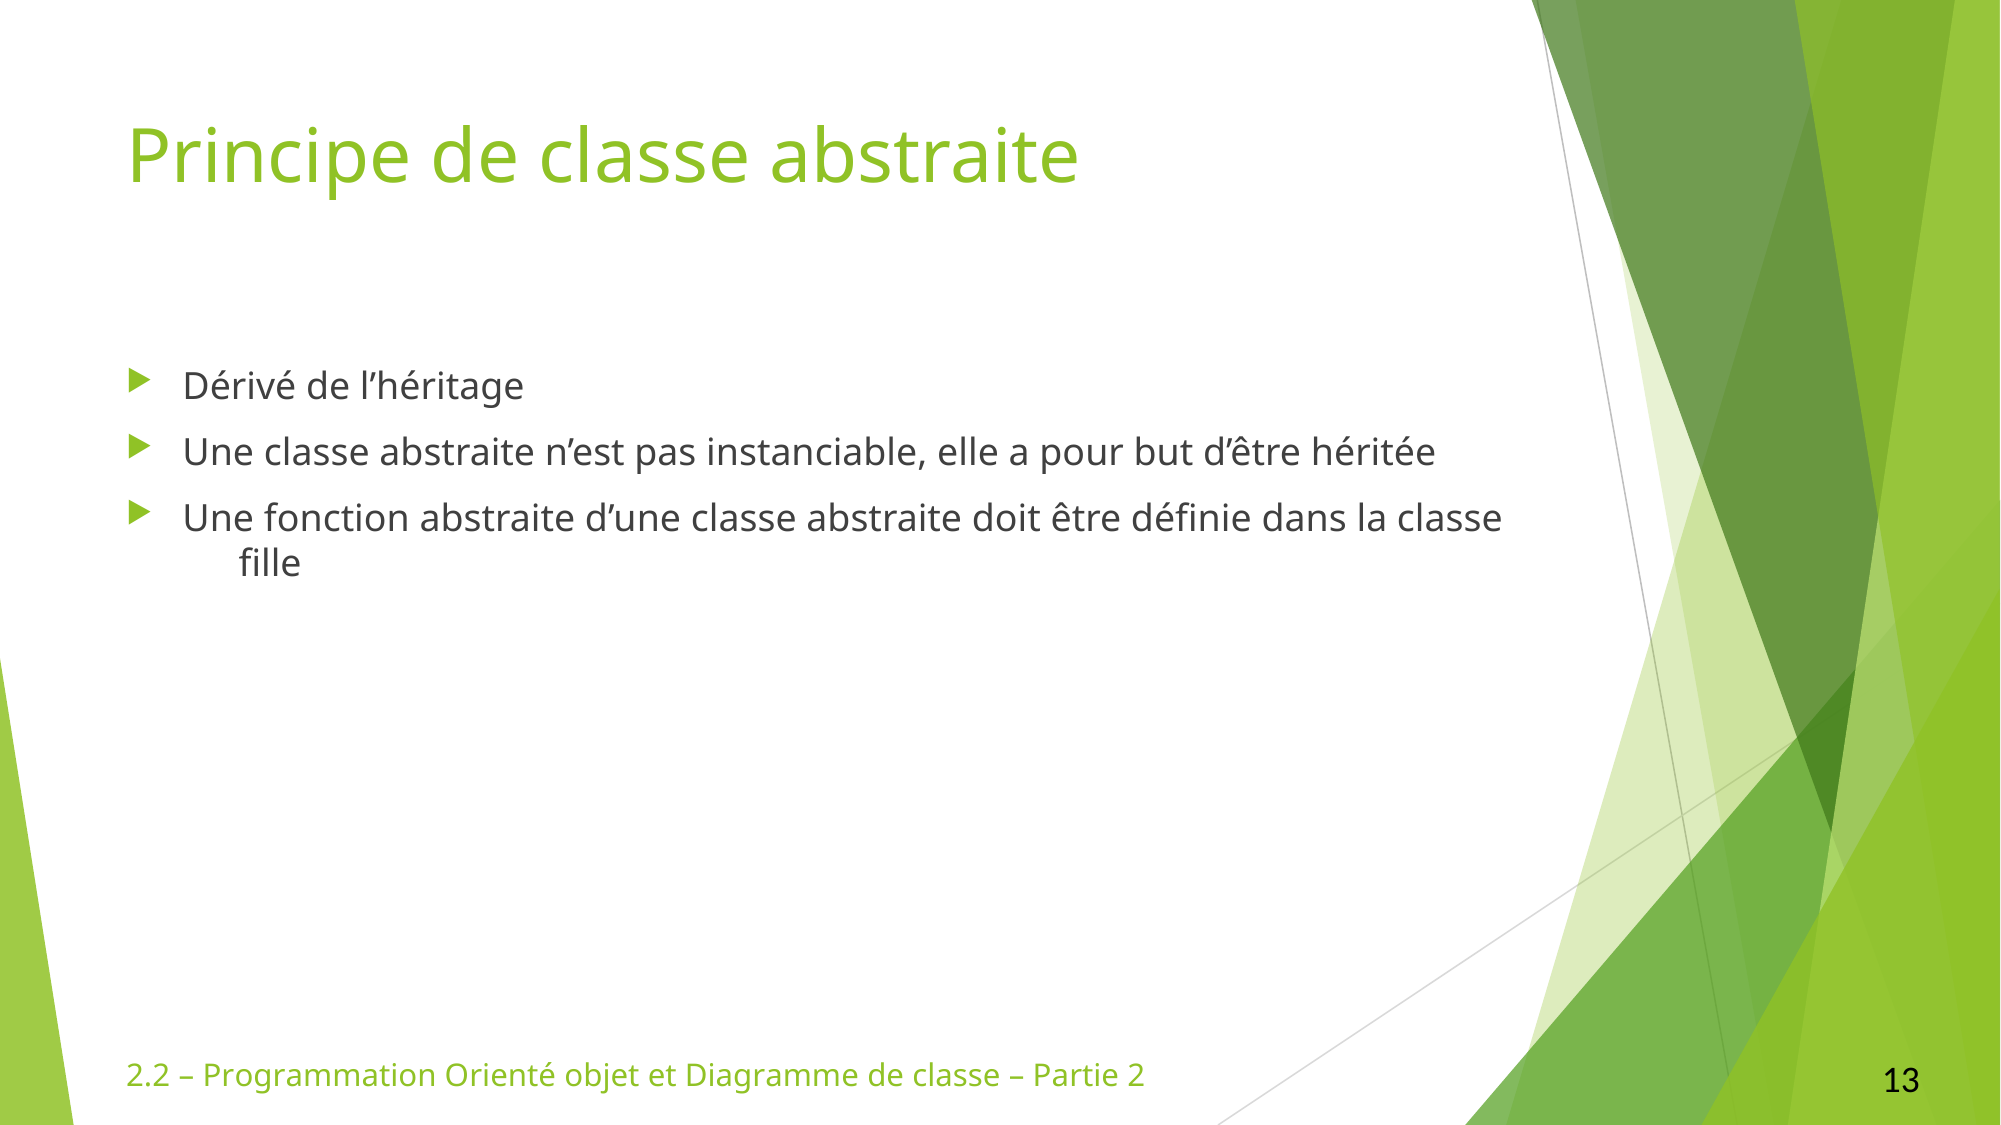

# Principe de classe abstraite
Dérivé de l’héritage
Une classe abstraite n’est pas instanciable, elle a pour but d’être héritée
Une fonction abstraite d’une classe abstraite doit être définie dans la classe fille
2.2 – Programmation Orienté objet et Diagramme de classe – Partie 2